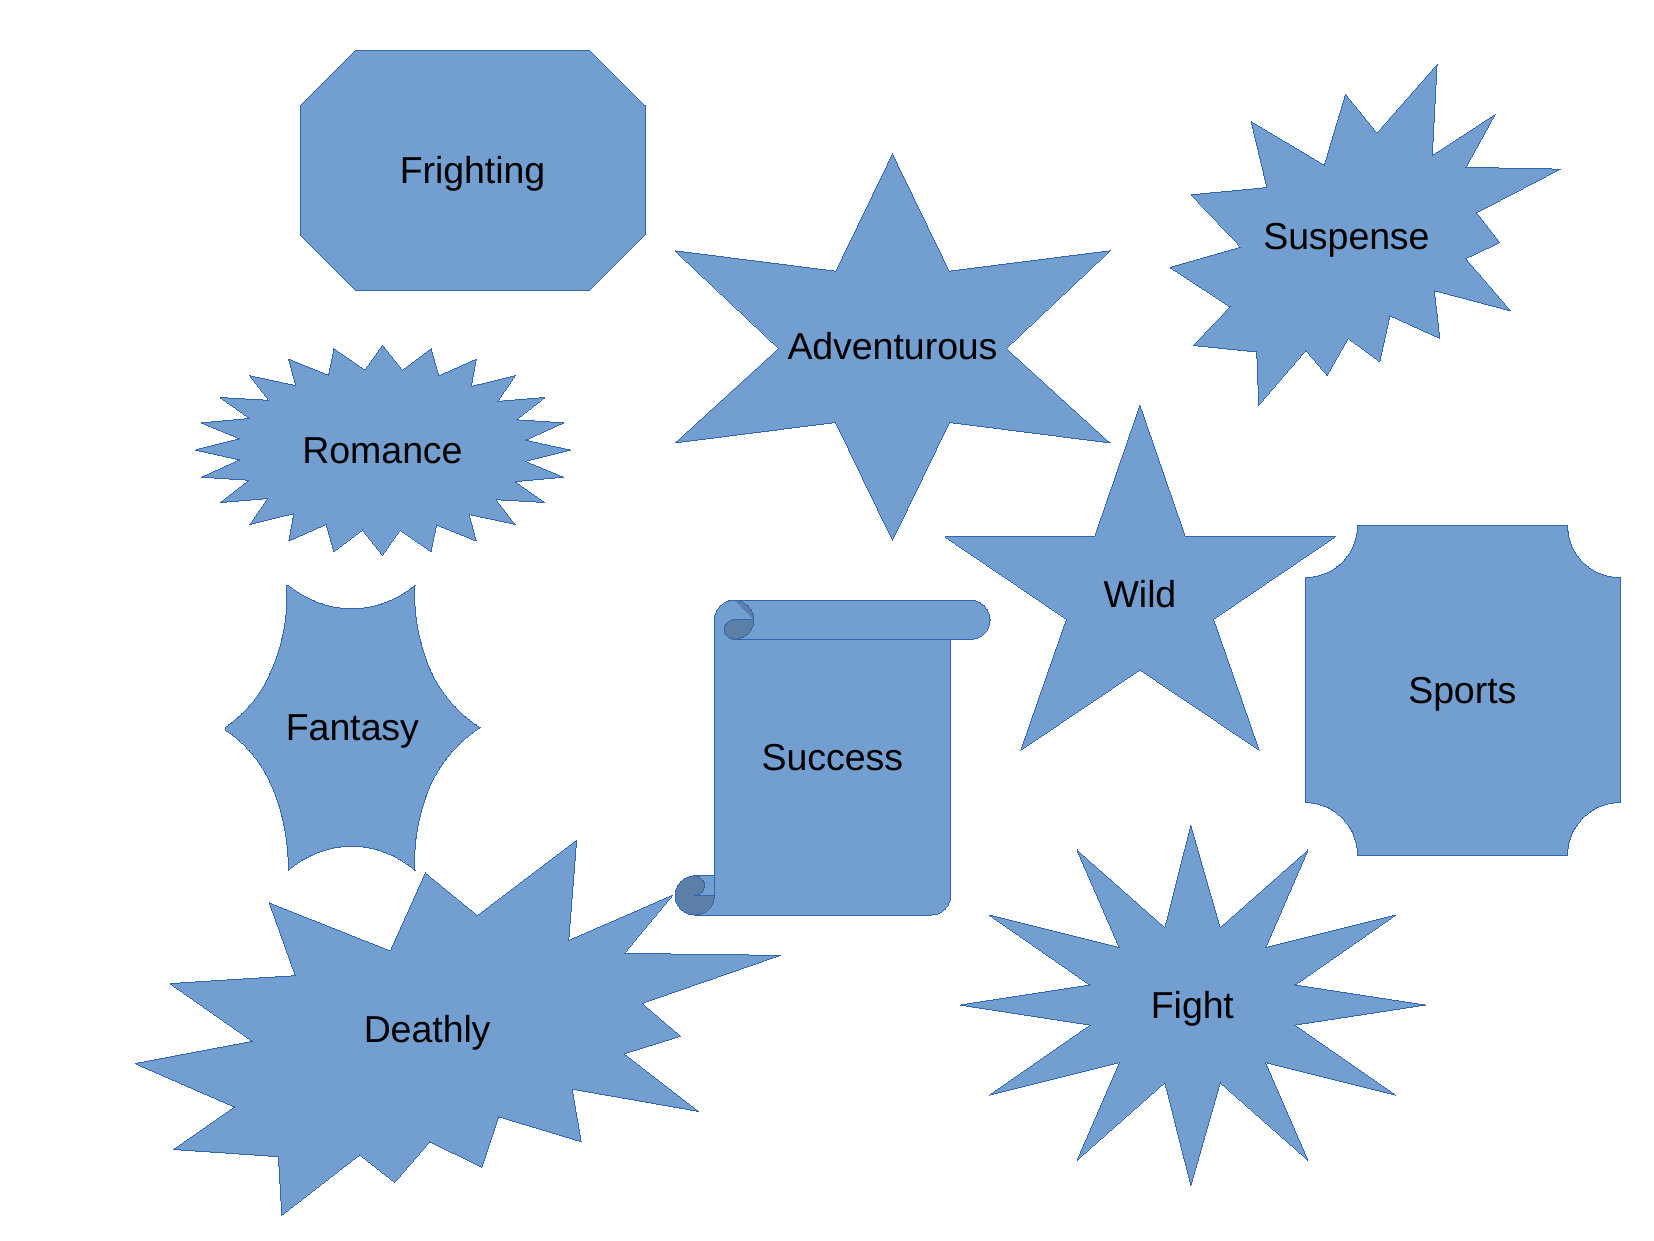

#
Frighting
Suspense
Adventurous
Romance
Wild
Sports
Fantasy
Success
Fight
Deathly